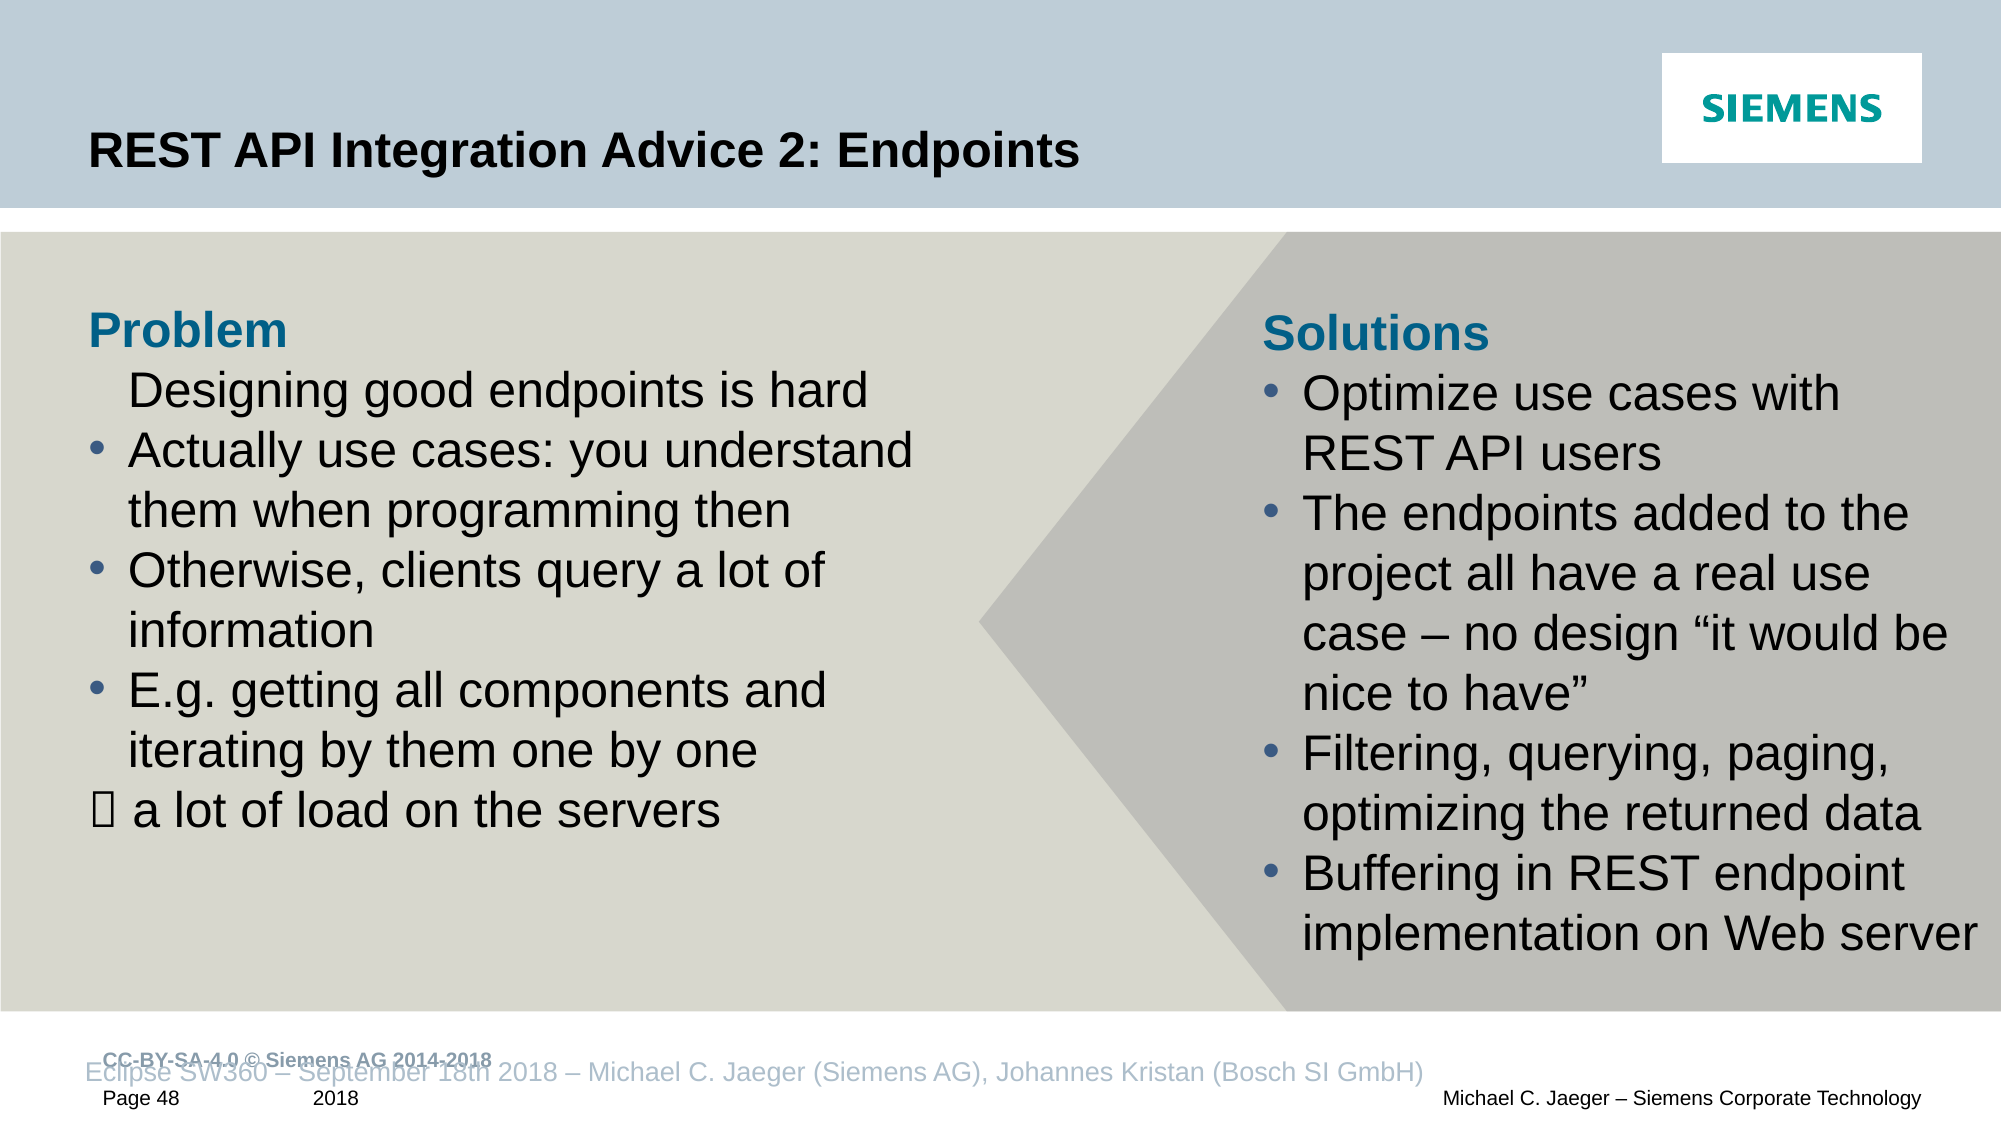

# REST API Integration Advice 2: Endpoints
Problem
Designing good endpoints is hard
Actually use cases: you understand them when programming then
Otherwise, clients query a lot of information
E.g. getting all components and iterating by them one by one
 a lot of load on the servers
Solutions
Optimize use cases with REST API users
The endpoints added to the project all have a real use case – no design “it would be nice to have”
Filtering, querying, paging, optimizing the returned data
Buffering in REST endpoint implementation on Web server